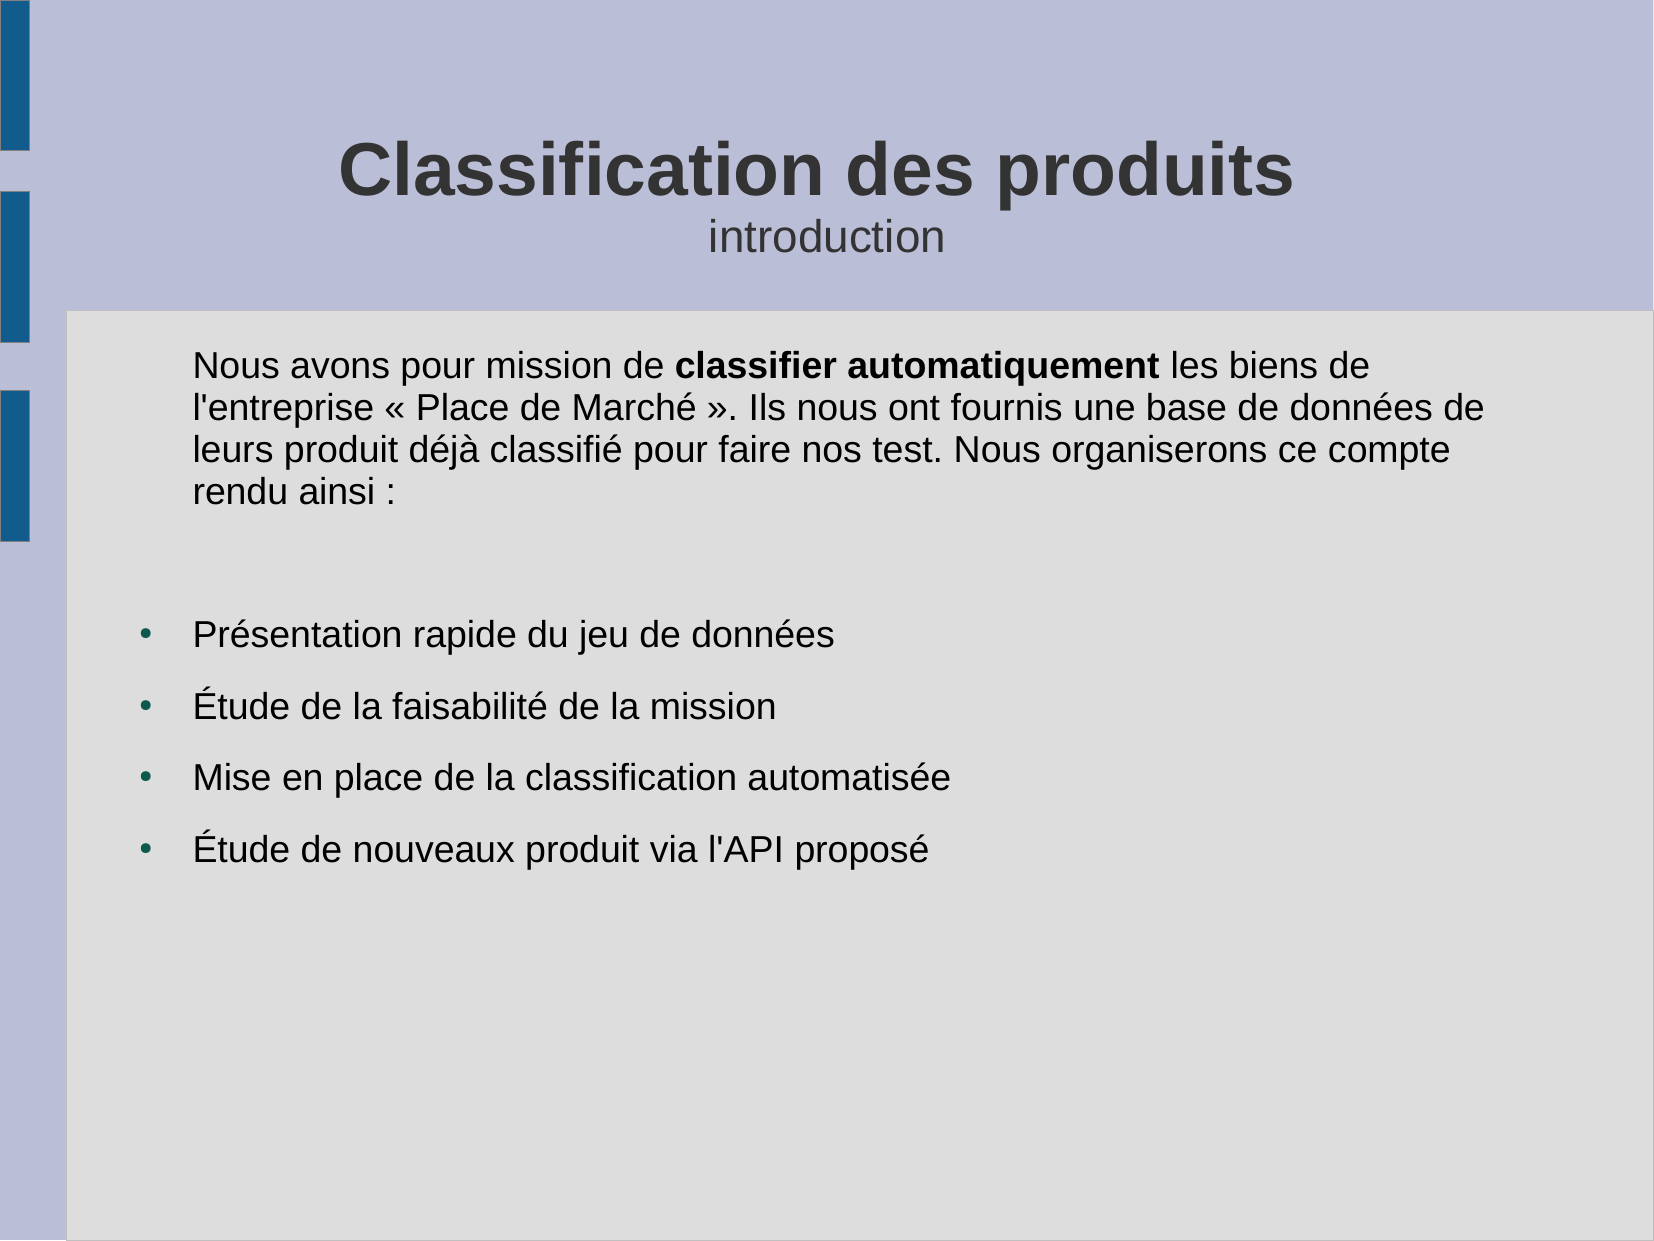

# Classification des produits introduction
Nous avons pour mission de classifier automatiquement les biens de l'entreprise « Place de Marché ». Ils nous ont fournis une base de données de leurs produit déjà classifié pour faire nos test. Nous organiserons ce compte rendu ainsi :
Présentation rapide du jeu de données
Étude de la faisabilité de la mission
Mise en place de la classification automatisée
Étude de nouveaux produit via l'API proposé